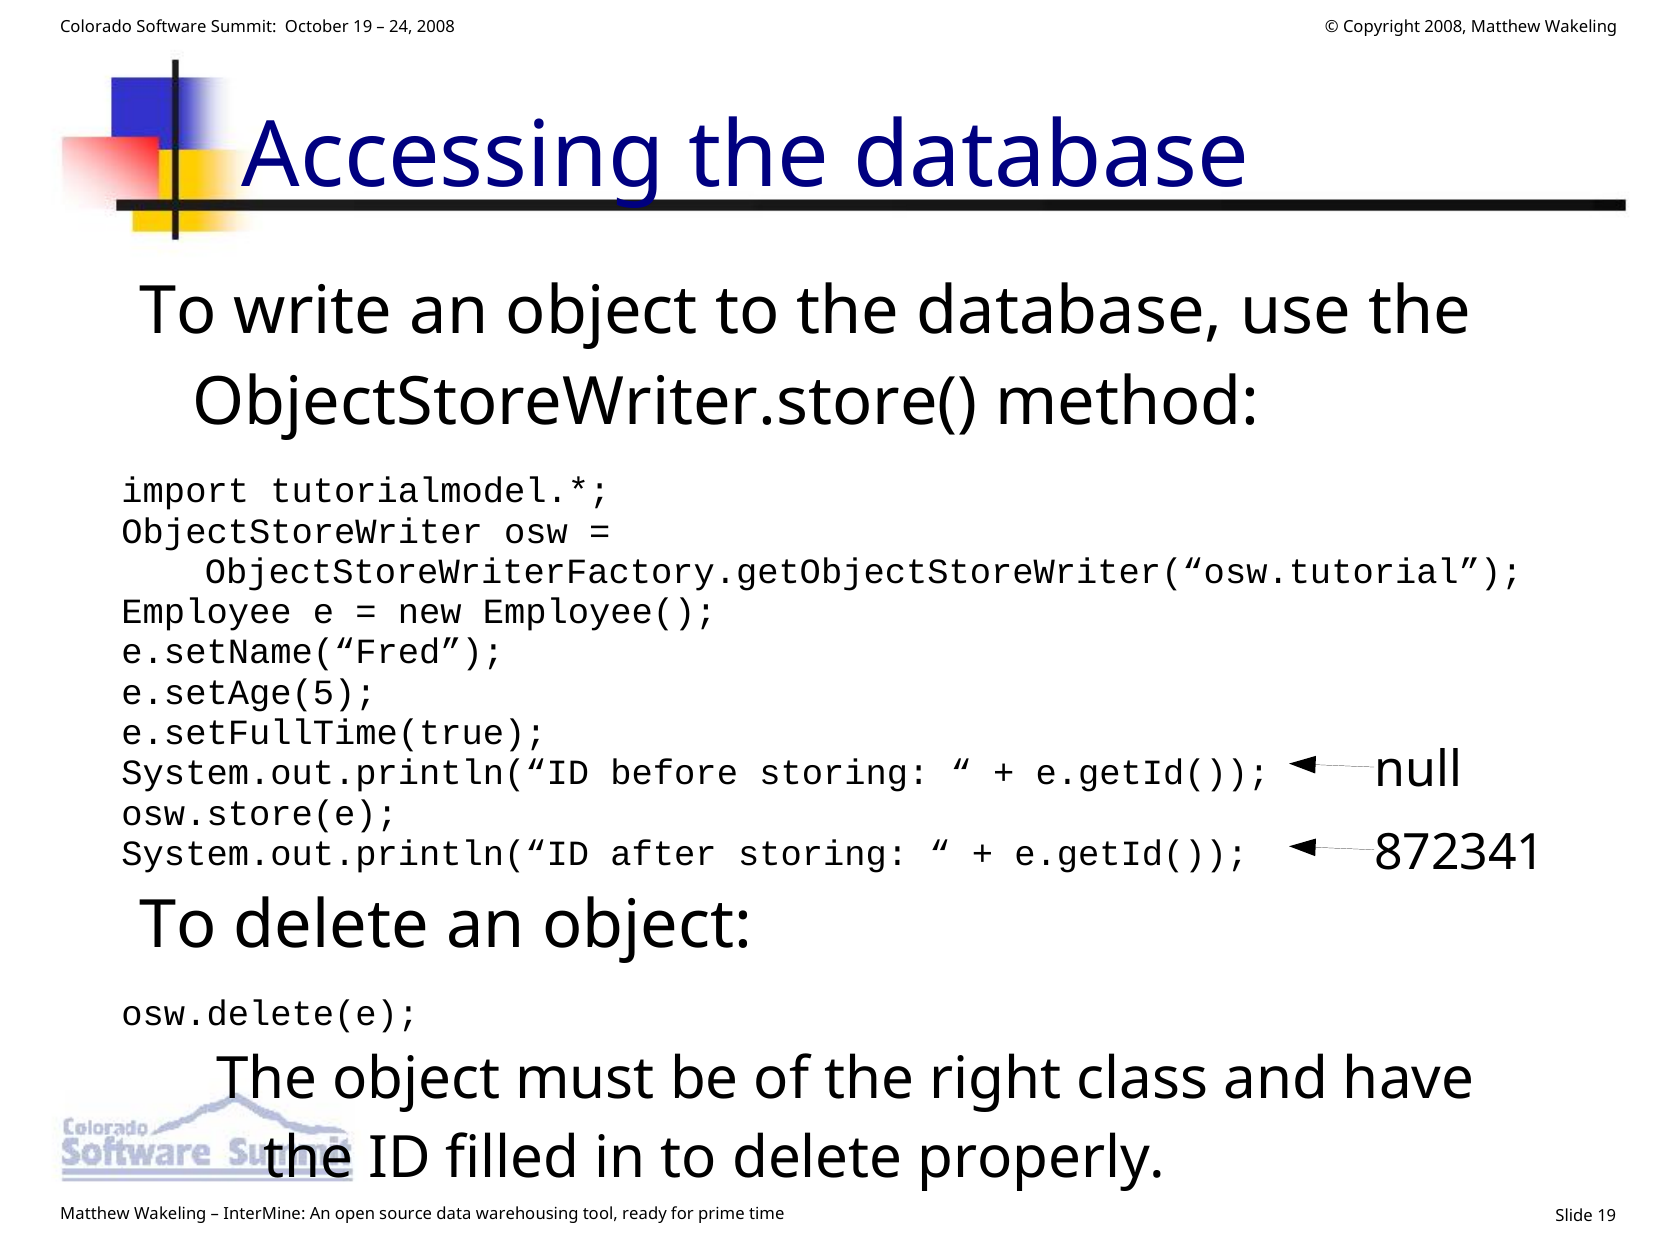

# Accessing the database
To write an object to the database, use the ObjectStoreWriter.store() method:
import tutorialmodel.*;
ObjectStoreWriter osw = ObjectStoreWriterFactory.getObjectStoreWriter(“osw.tutorial”);
Employee e = new Employee();
e.setName(“Fred”);
e.setAge(5);
e.setFullTime(true);
System.out.println(“ID before storing: “ + e.getId());
osw.store(e);
System.out.println(“ID after storing: “ + e.getId());
To delete an object:
osw.delete(e);
The object must be of the right class and have the ID filled in to delete properly.
null
872341